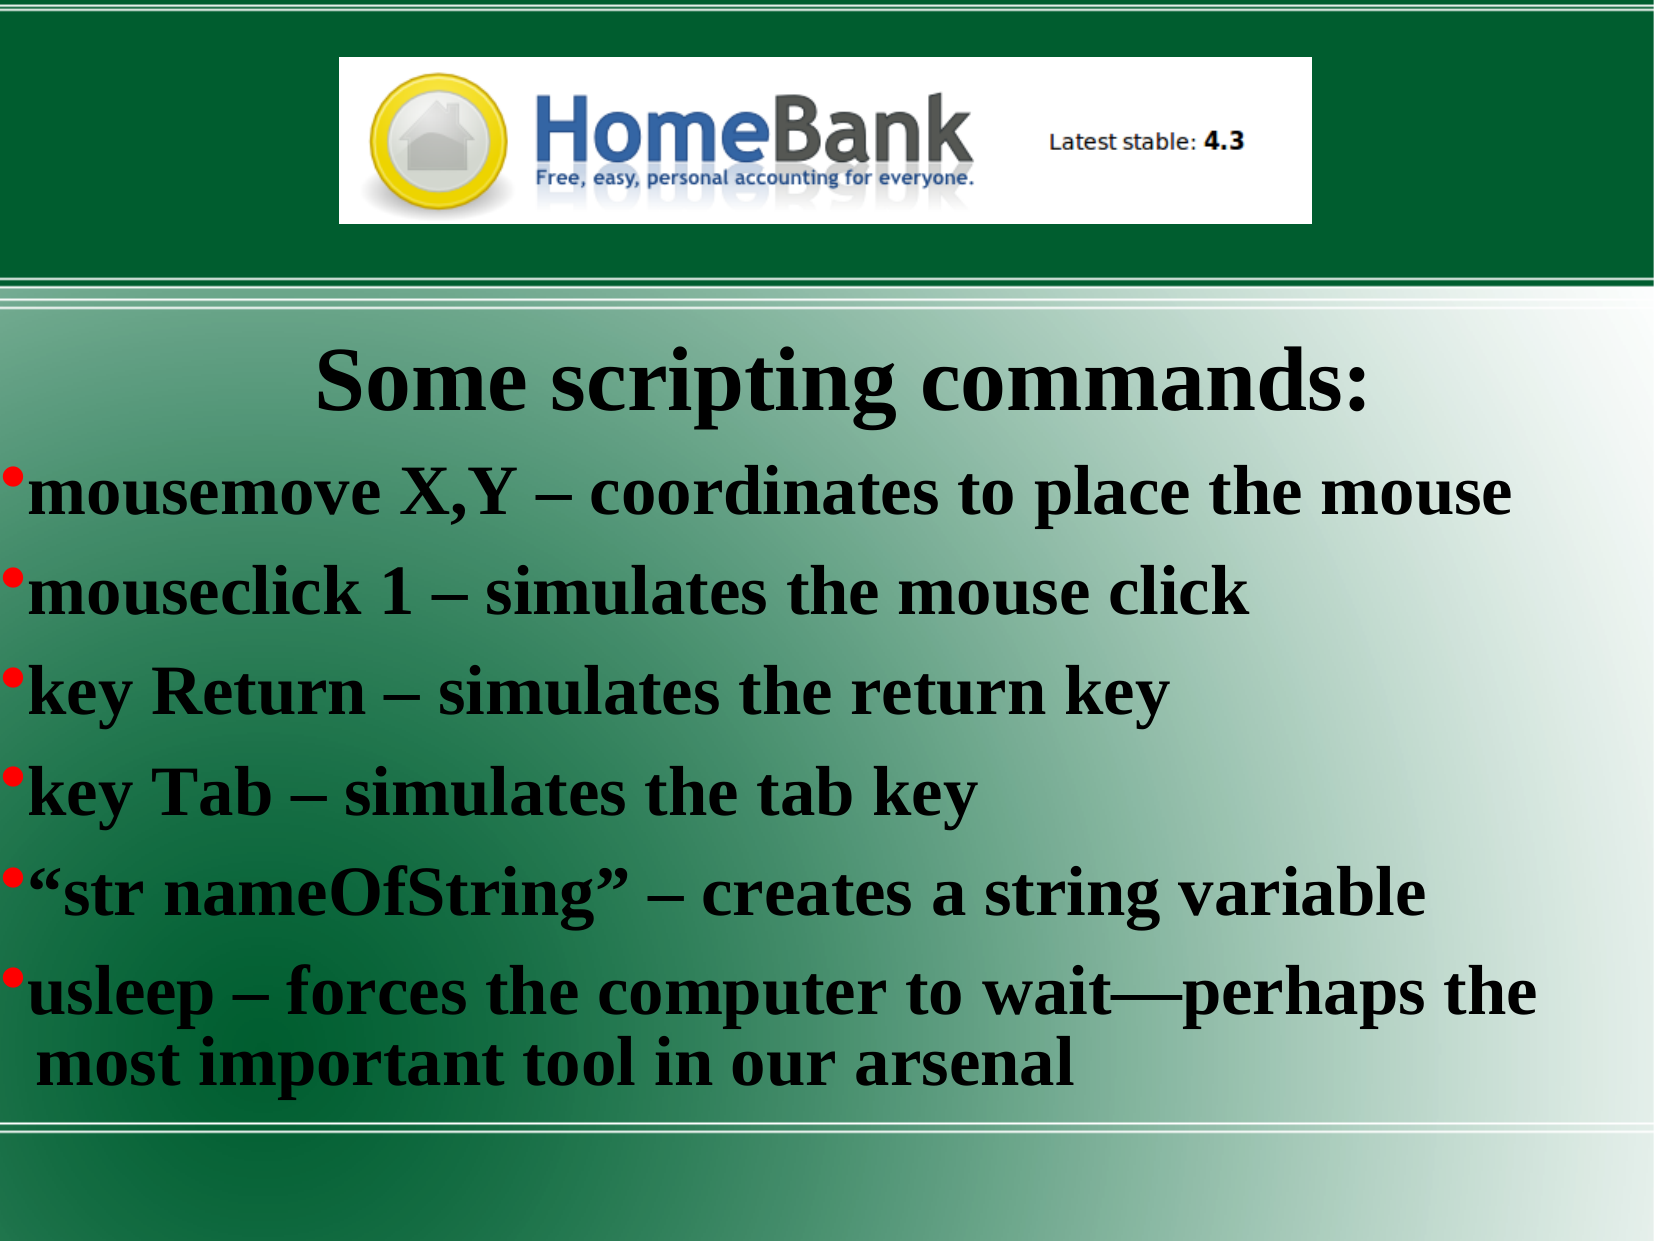

Some scripting commands:
mousemove X,Y – coordinates to place the mouse
mouseclick 1 – simulates the mouse click
key Return – simulates the return key
key Tab – simulates the tab key
“str nameOfString” – creates a string variable
usleep – forces the computer to wait—perhaps the
 most important tool in our arsenal